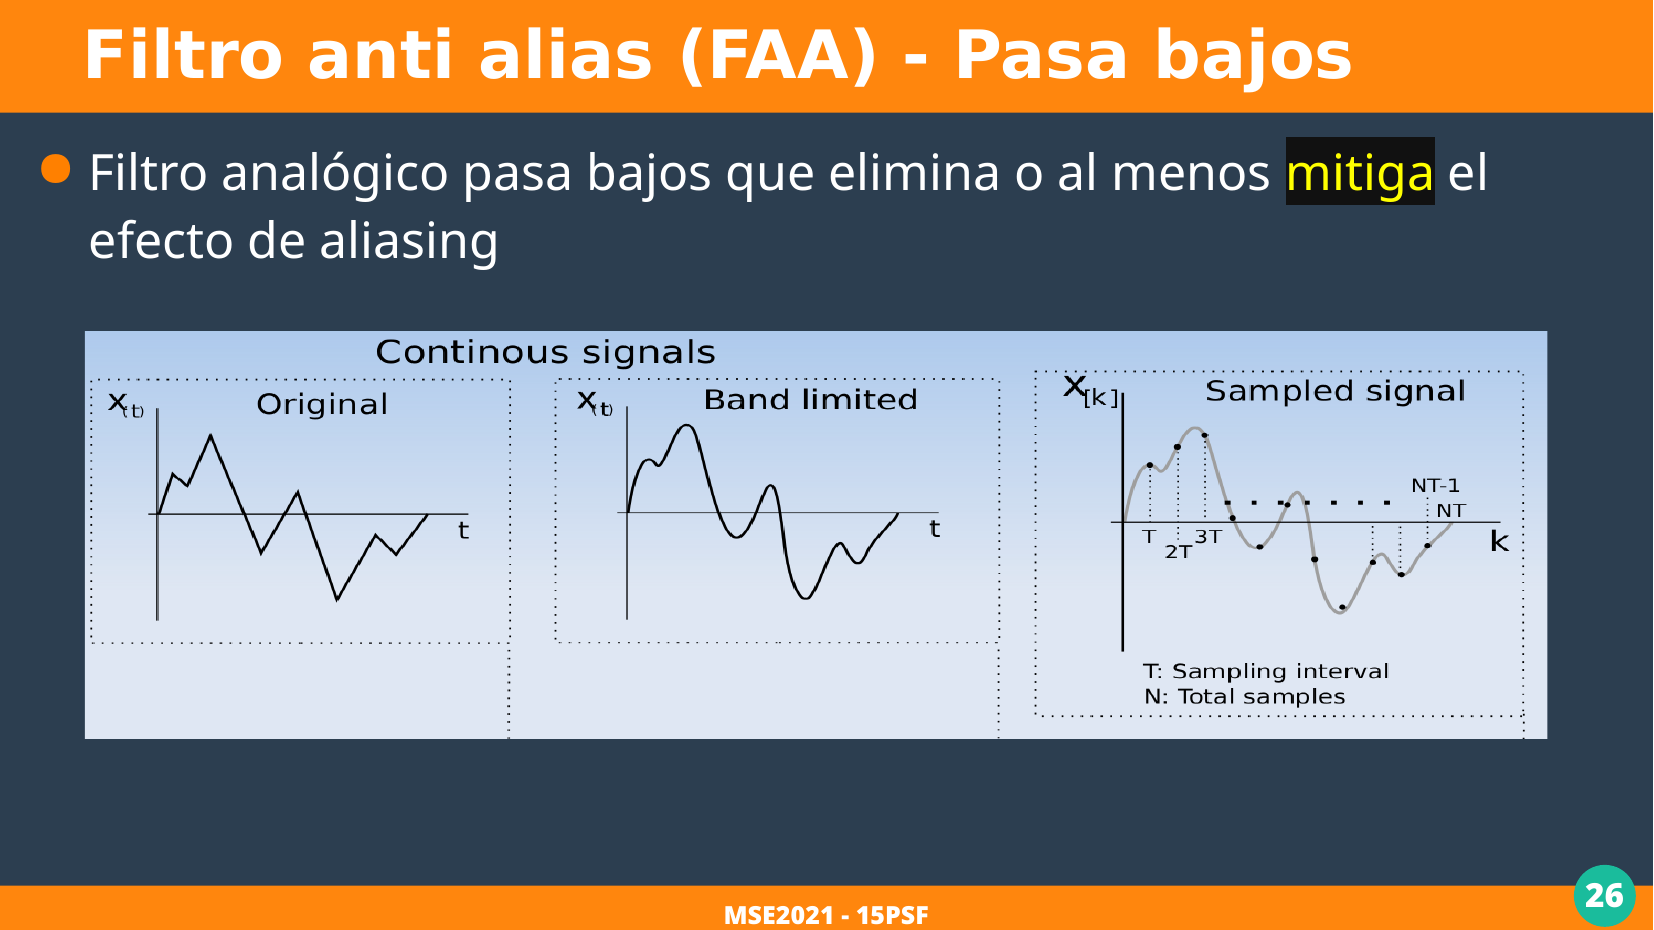

Filtro anti alias (FAA) - Pasa bajos
# Filtro analógico pasa bajos que elimina o al menos mitiga el efecto de aliasing
MSE2021 - 15PSF